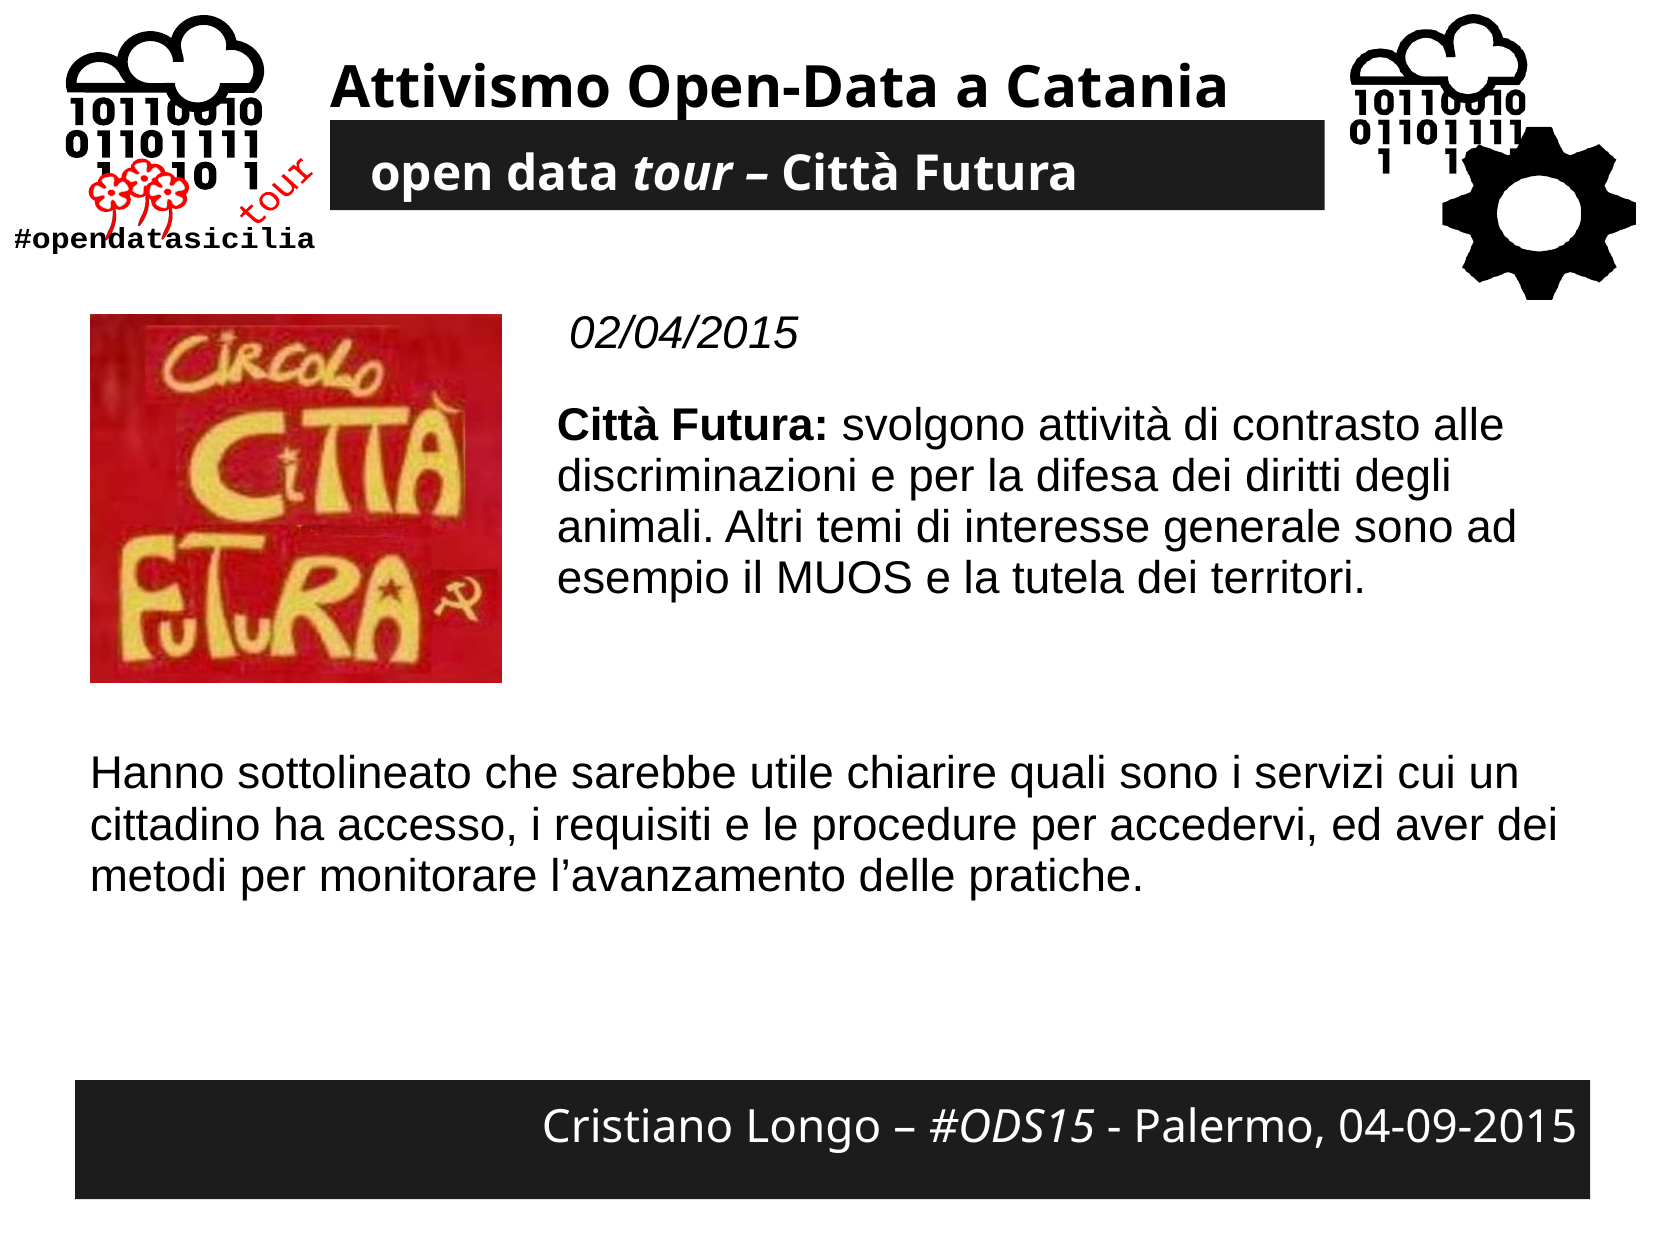

# Attivismo Open-Data a Catania
 open data tour – Città Futura
02/04/2015
Città Futura: svolgono attività di contrasto alle discriminazioni e per la difesa dei diritti degli animali. Altri temi di interesse generale sono ad esempio il MUOS e la tutela dei territori.
Hanno sottolineato che sarebbe utile chiarire quali sono i servizi cui un cittadino ha accesso, i requisiti e le procedure per accedervi, ed aver dei metodi per monitorare l’avanzamento delle pratiche.
 Cristiano Longo – #ODS15 - Palermo, 04-09-2015